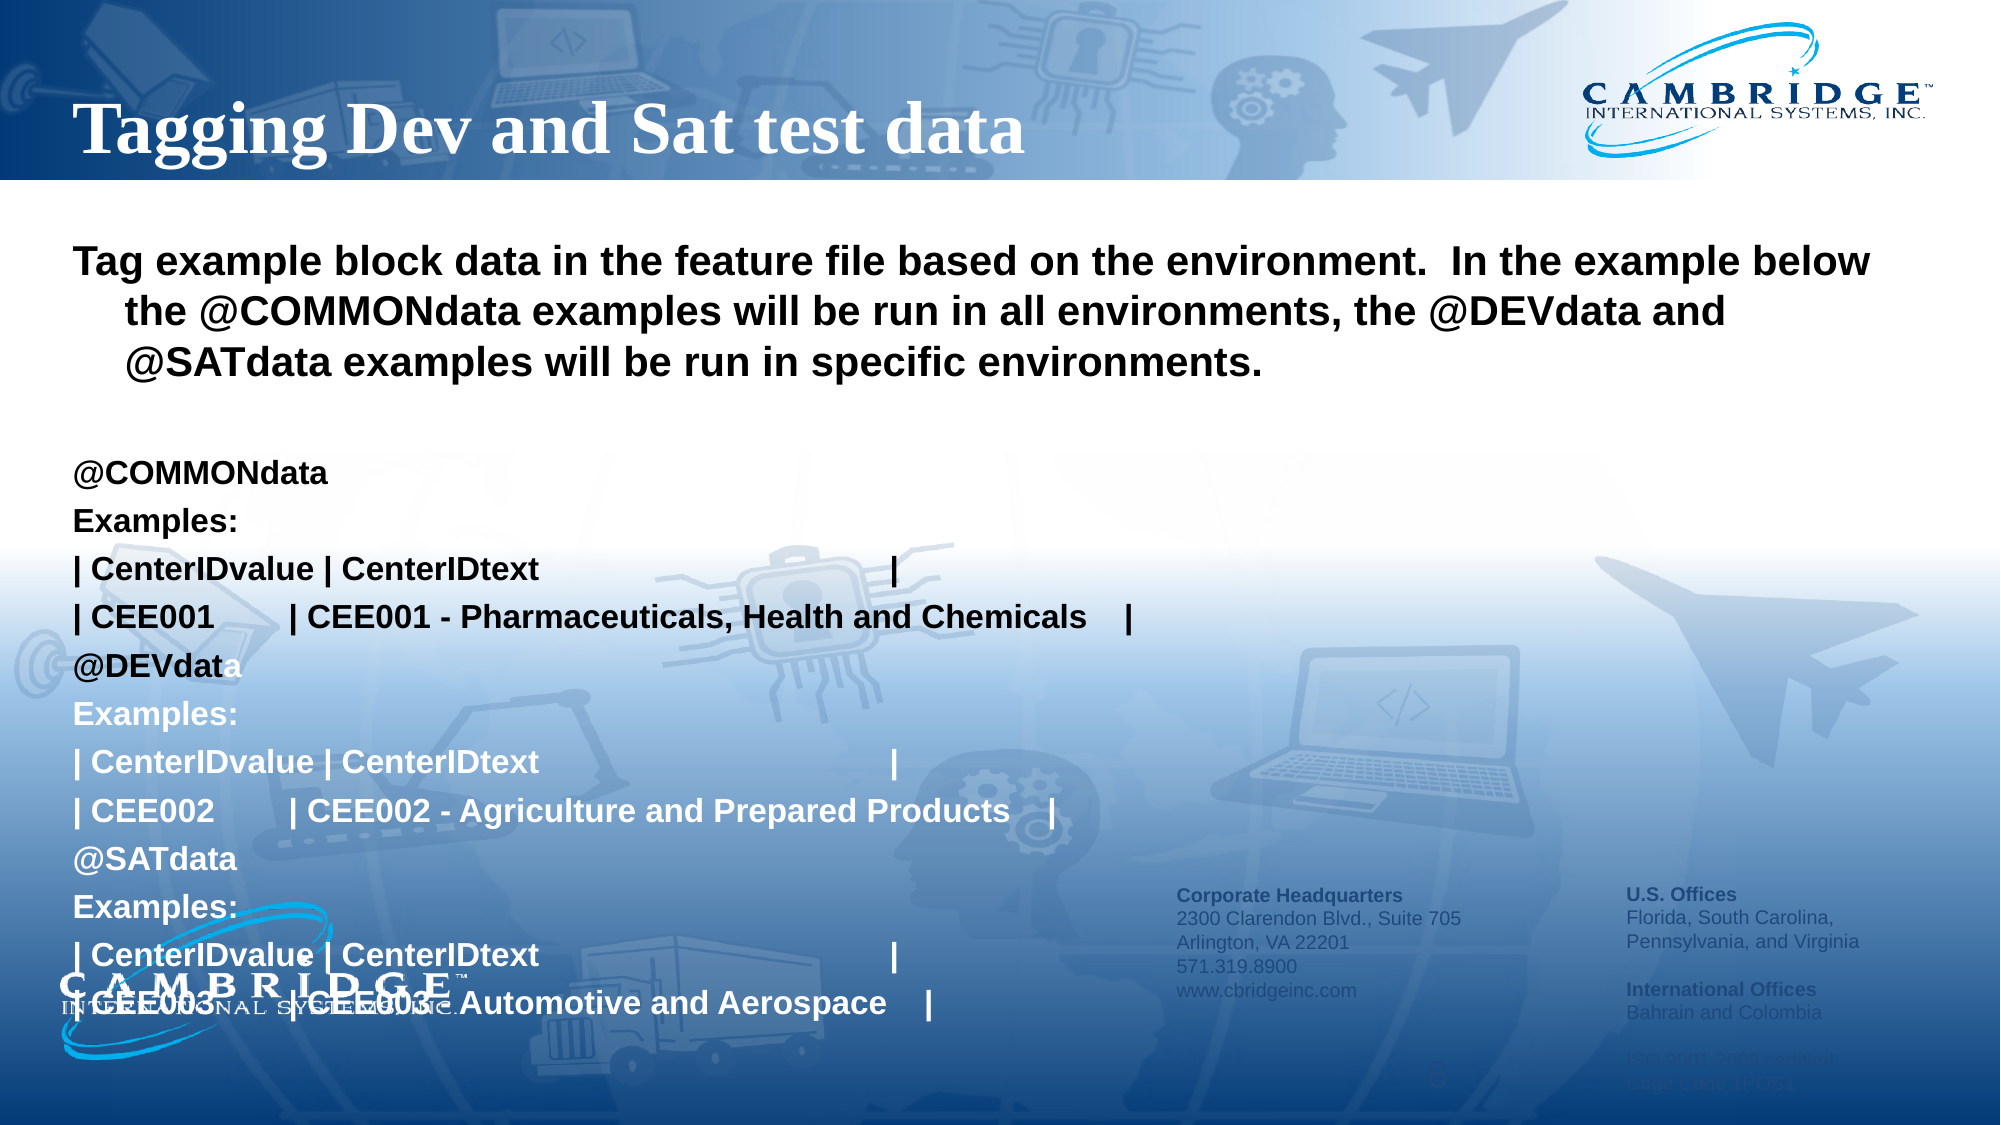

# Tagging Dev and Sat test data
Tag example block data in the feature file based on the environment. In the example below the @COMMONdata examples will be run in all environments, the @DEVdata and @SATdata examples will be run in specific environments.
@COMMONdata
Examples:
| CenterIDvalue | CenterIDtext |
| CEE001 | CEE001 - Pharmaceuticals, Health and Chemicals |
@DEVdata
Examples:
| CenterIDvalue | CenterIDtext |
| CEE002 | CEE002 - Agriculture and Prepared Products |
@SATdata
Examples:
| CenterIDvalue | CenterIDtext |
| CEE003 | CEE003 - Automotive and Aerospace |